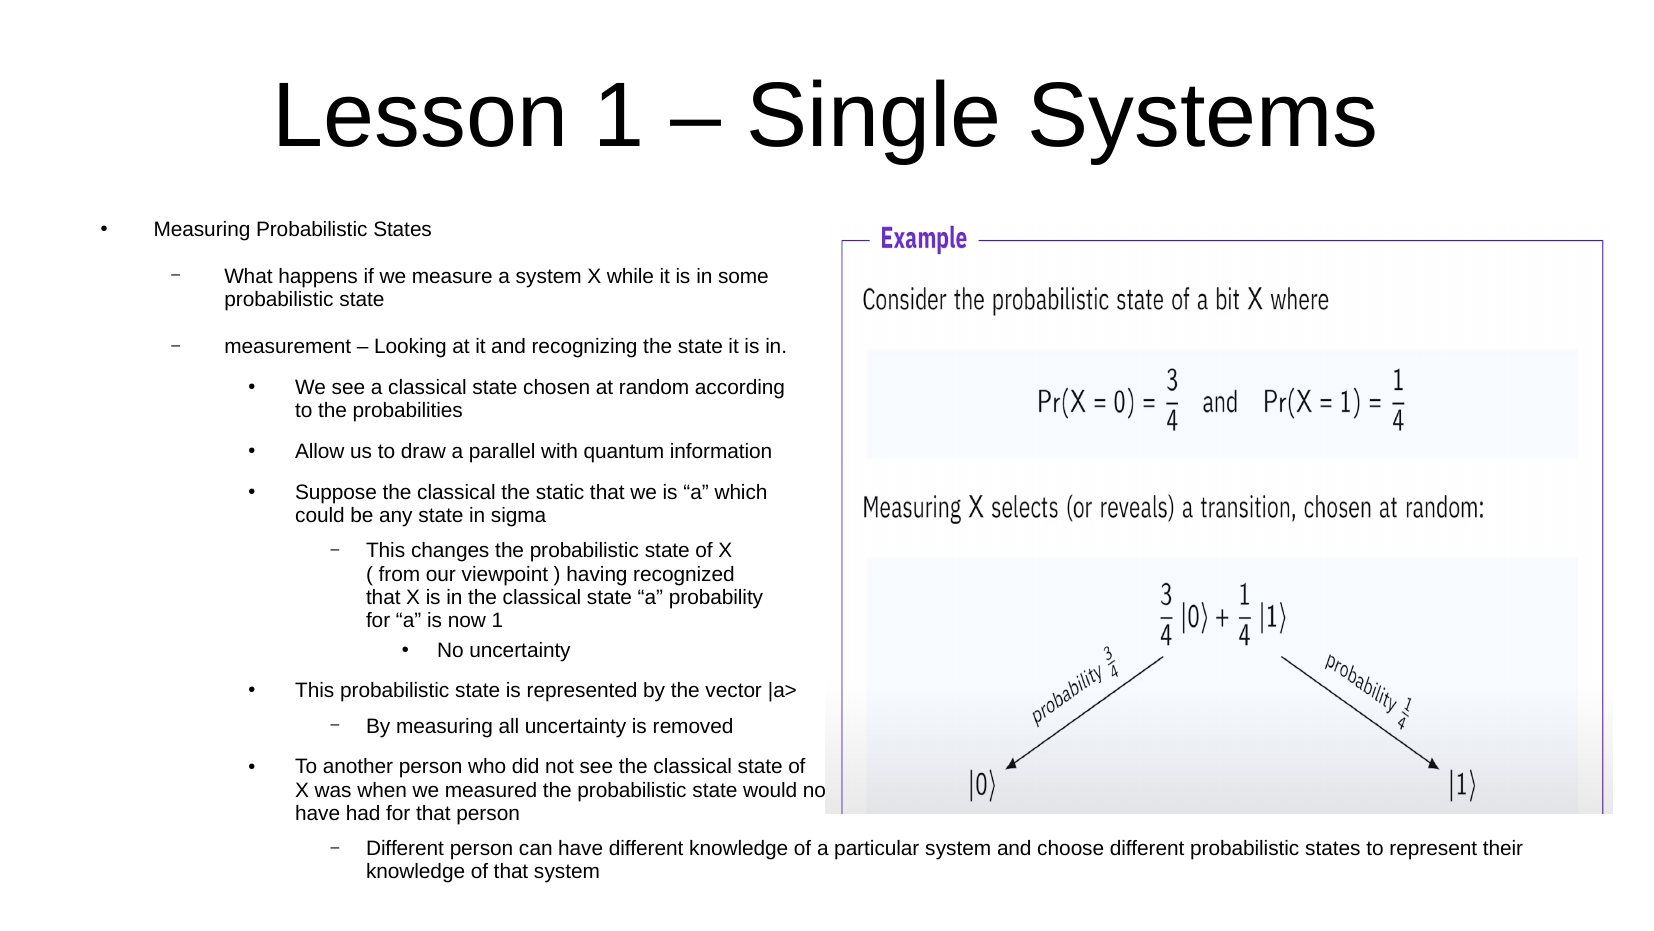

# Lesson 1 – Single Systems
Measuring Probabilistic States
What happens if we measure a system X while it is in some
probabilistic state
measurement – Looking at it and recognizing the state it is in.
We see a classical state chosen at random according
to the probabilities
Allow us to draw a parallel with quantum information
Suppose the classical the static that we is “a” which
could be any state in sigma
This changes the probabilistic state of X
( from our viewpoint ) having recognized
that X is in the classical state “a” probability
for “a” is now 1
No uncertainty
This probabilistic state is represented by the vector |a>
By measuring all uncertainty is removed
To another person who did not see the classical state of
X was when we measured the probabilistic state would not
have had for that person
Different person can have different knowledge of a particular system and choose different probabilistic states to represent their knowledge of that system